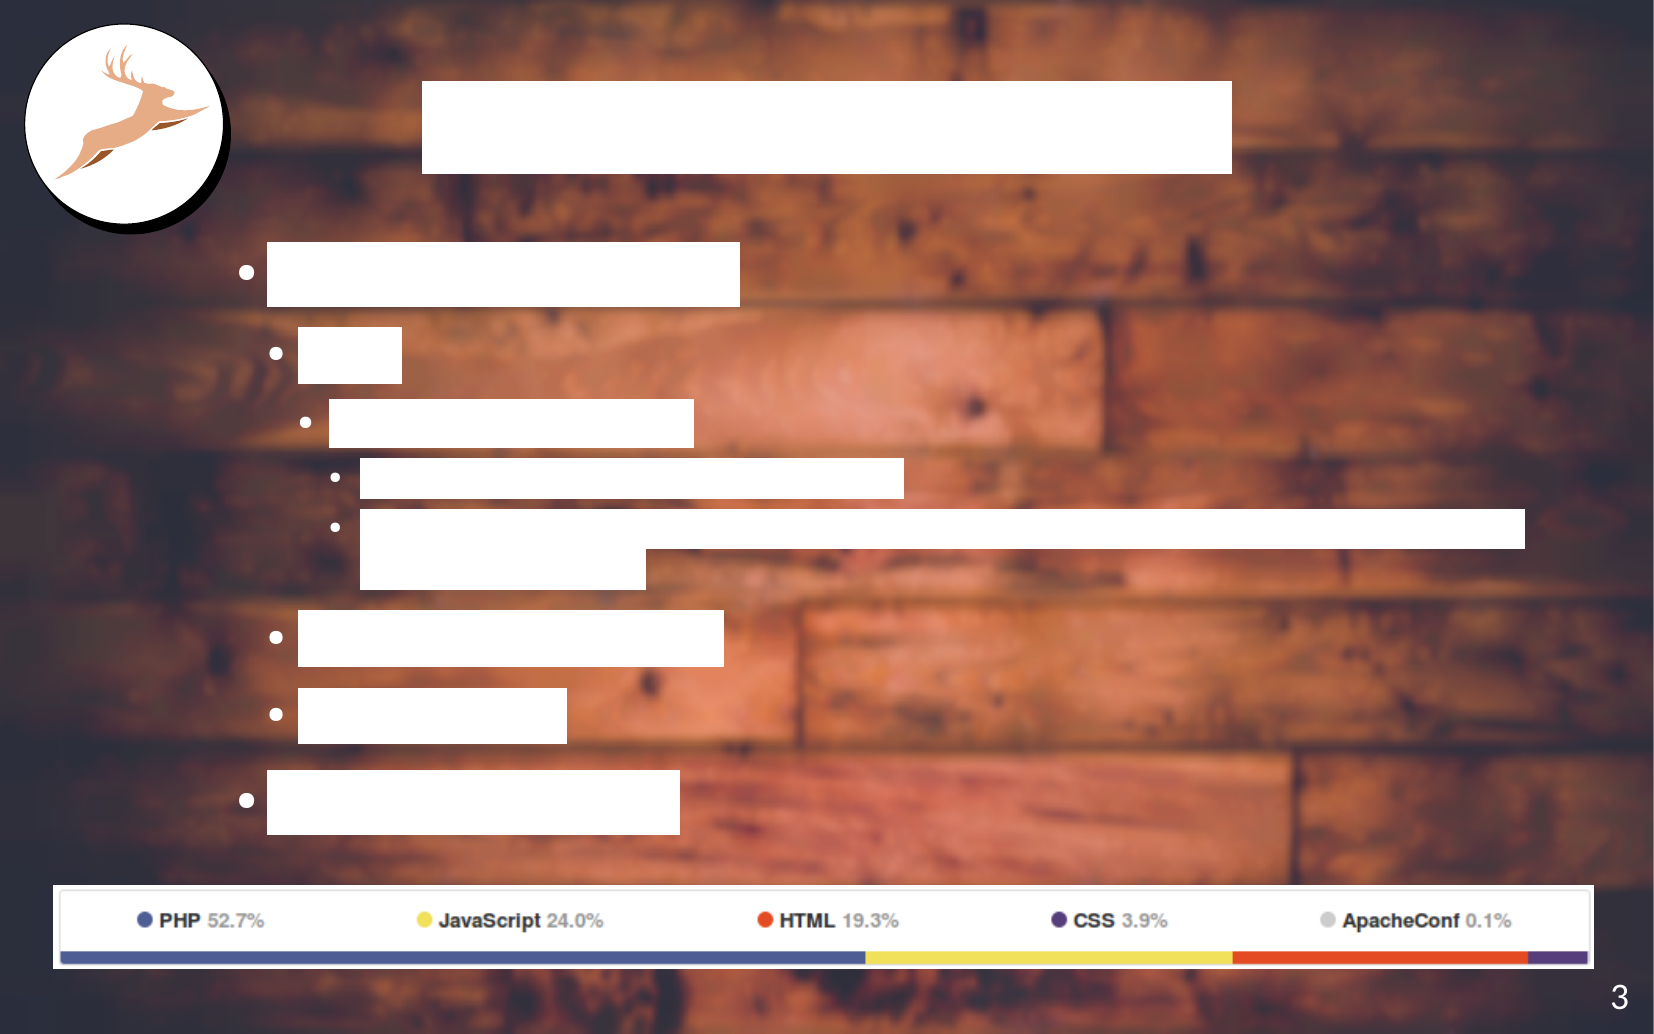

# Technologies utilisées
Technologies Web
PHP
Zend Framework 2
Raisons : MVC, sécurité, ORM, ...
Technologie « vieille » (2010) mais à jour, facilement abordable et offrant de bons résultats.
Javascript, Node.js
HTML, CSS
Serveur Apache
3